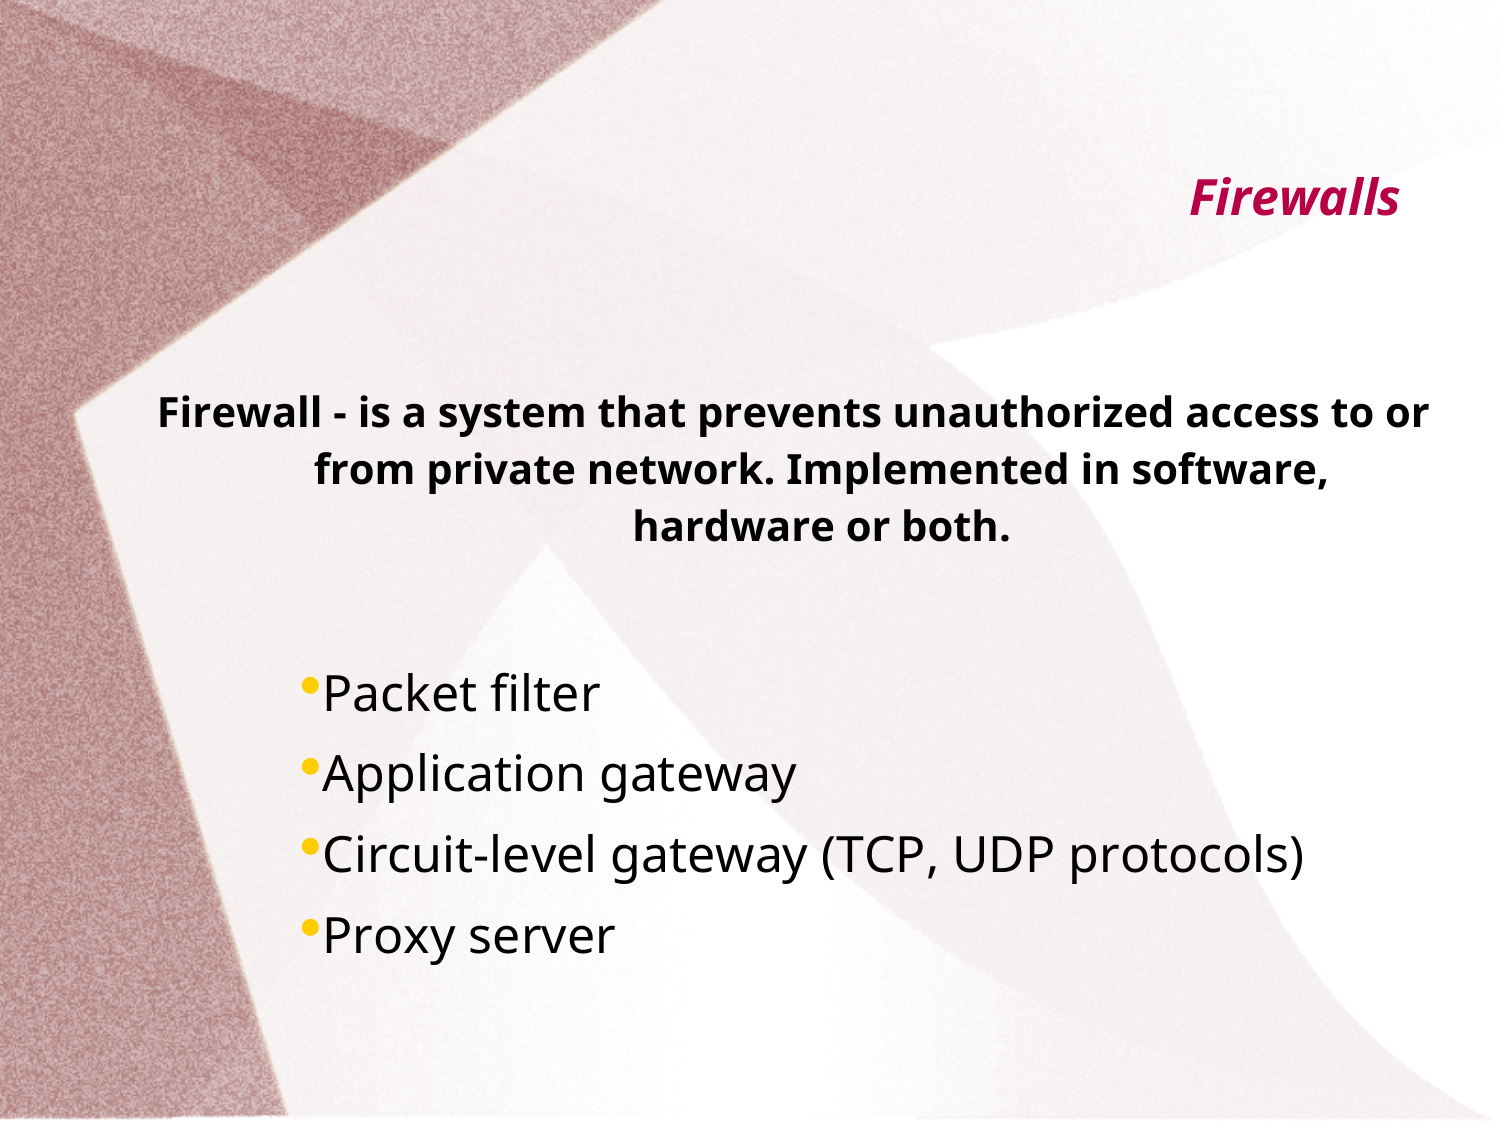

# Firewalls
Firewall - is a system that prevents unauthorized access to or from private network. Implemented in software, hardware or both.
Packet filter
Application gateway
Circuit-level gateway (TCP, UDP protocols)
Proxy server